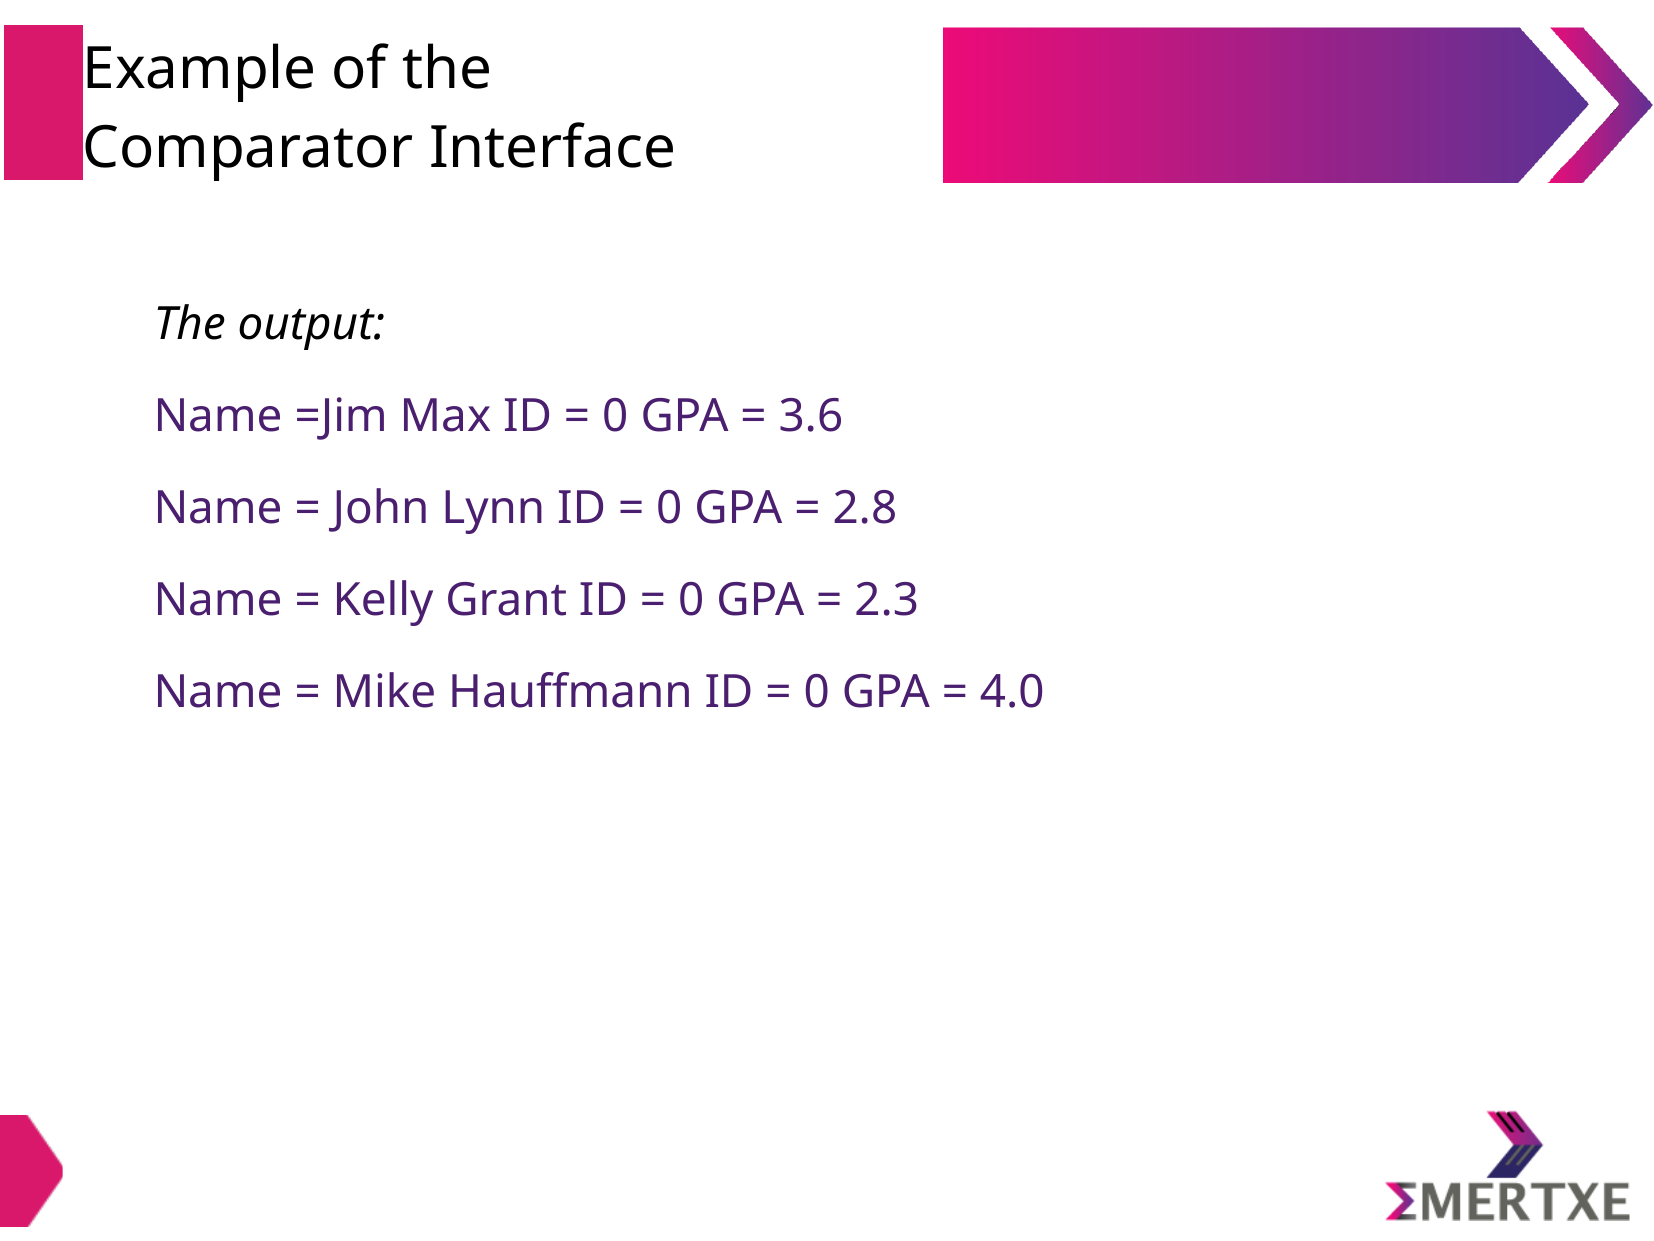

# Example of the Comparator Interface
The output:
Name =Jim Max ID = 0 GPA = 3.6
Name = John Lynn ID = 0 GPA = 2.8
Name = Kelly Grant ID = 0 GPA = 2.3
Name = Mike Hauffmann ID = 0 GPA = 4.0